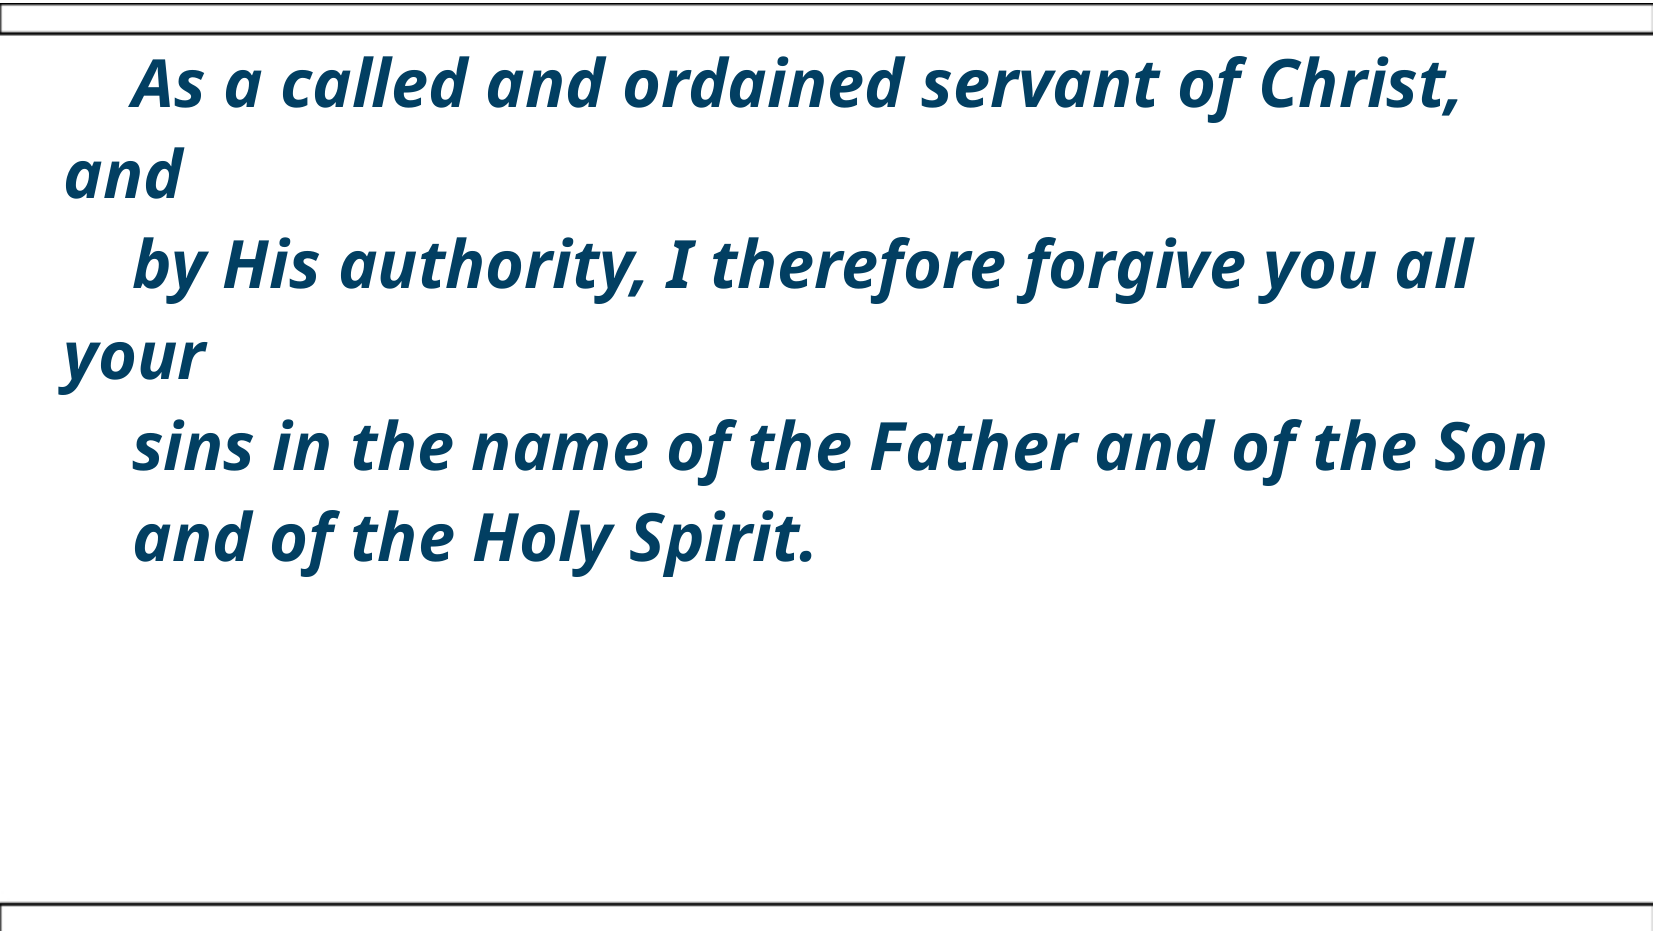

As a called and ordained servant of Christ, and
 by His authority, I therefore forgive you all your
 sins in the name of the Father and of the Son
 and of the Holy Spirit.